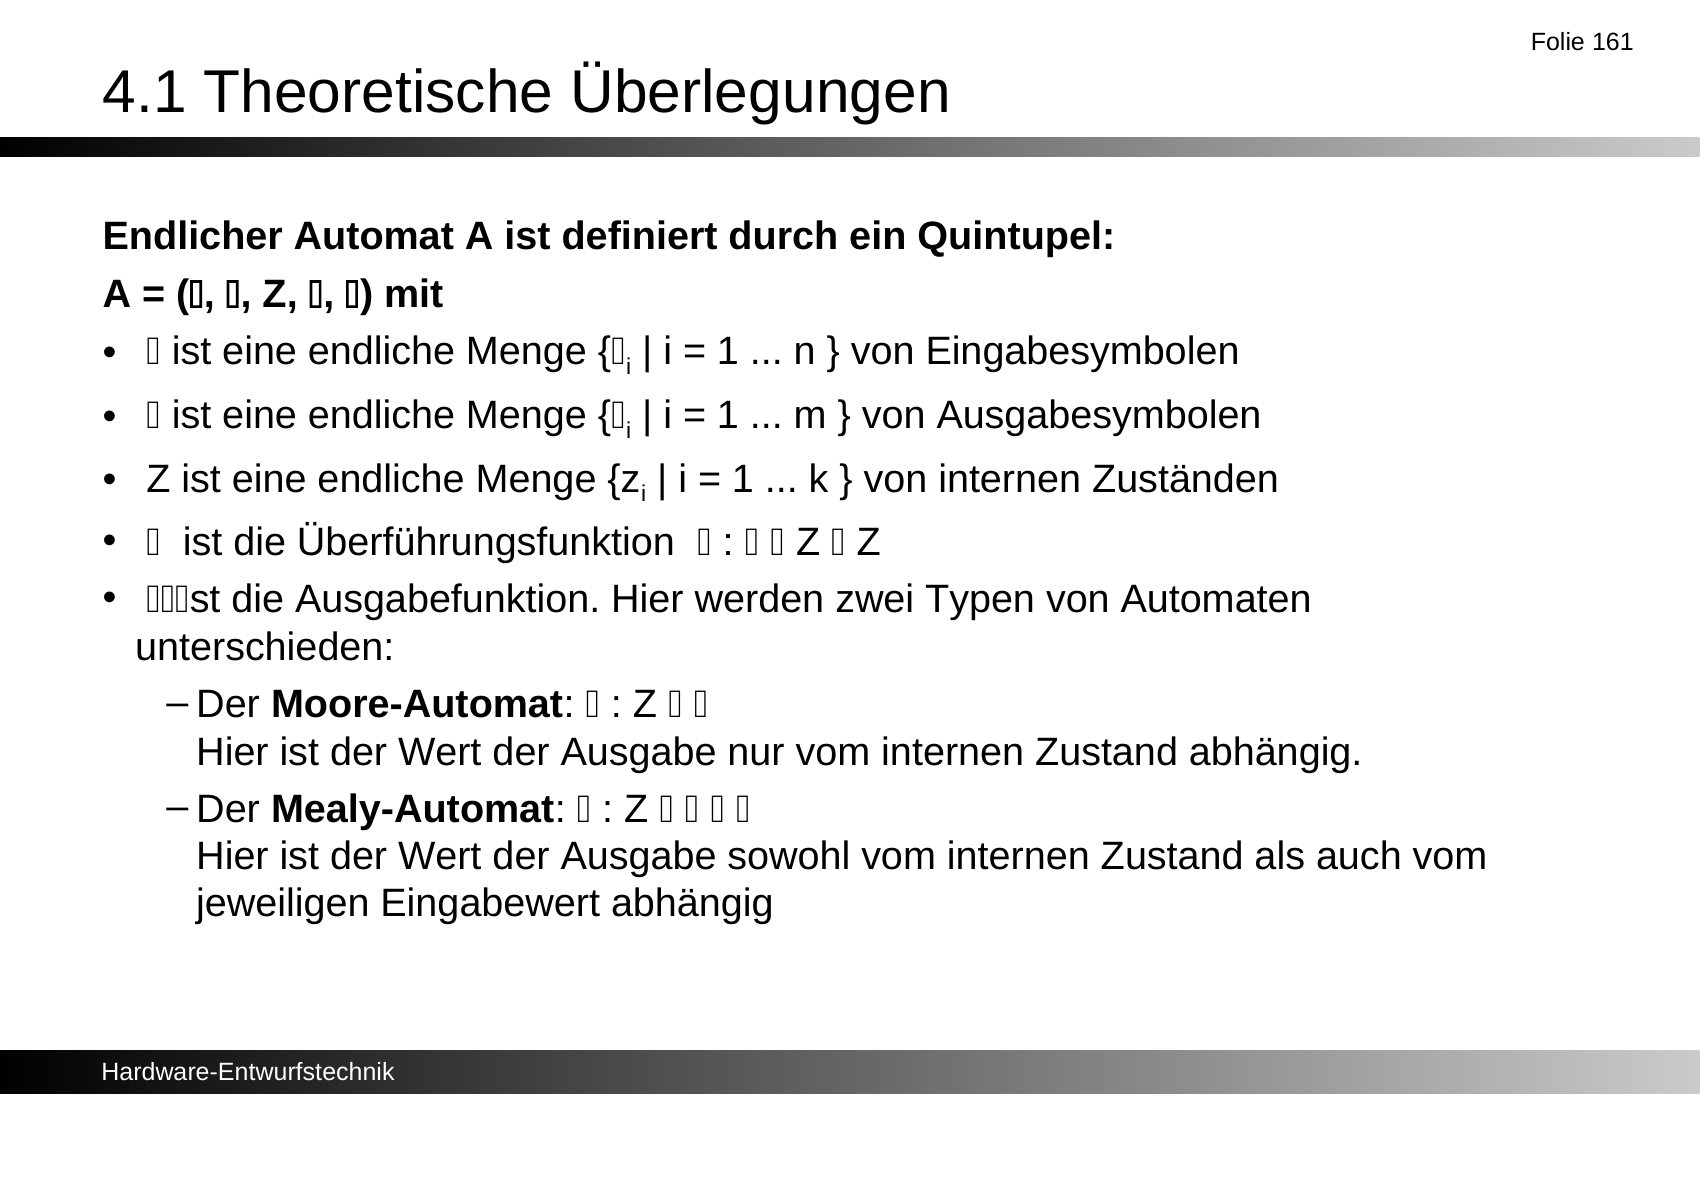

# 4.1 Theoretische Überlegungen
Endlicher Automat A ist definiert durch ein Quintupel:
A = (, , Z, , ) mit
  ist eine endliche Menge {i | i = 1 ... n } von Eingabesymbolen
  ist eine endliche Menge {i | i = 1 ... m } von Ausgabesymbolen
 Z ist eine endliche Menge {zi | i = 1 ... k } von internen Zuständen
  ist die Überführungsfunktion  :   Z  Z
 st die Ausgabefunktion. Hier werden zwei Typen von Automaten unterschieden:
Der Moore-Automat:  : Z
Hier ist der Wert der Ausgabe nur vom internen Zustand abhängig.
Der Mealy-Automat:  : Z
Hier ist der Wert der Ausgabe sowohl vom internen Zustand als auch vom jeweiligen Eingabewert abhängig